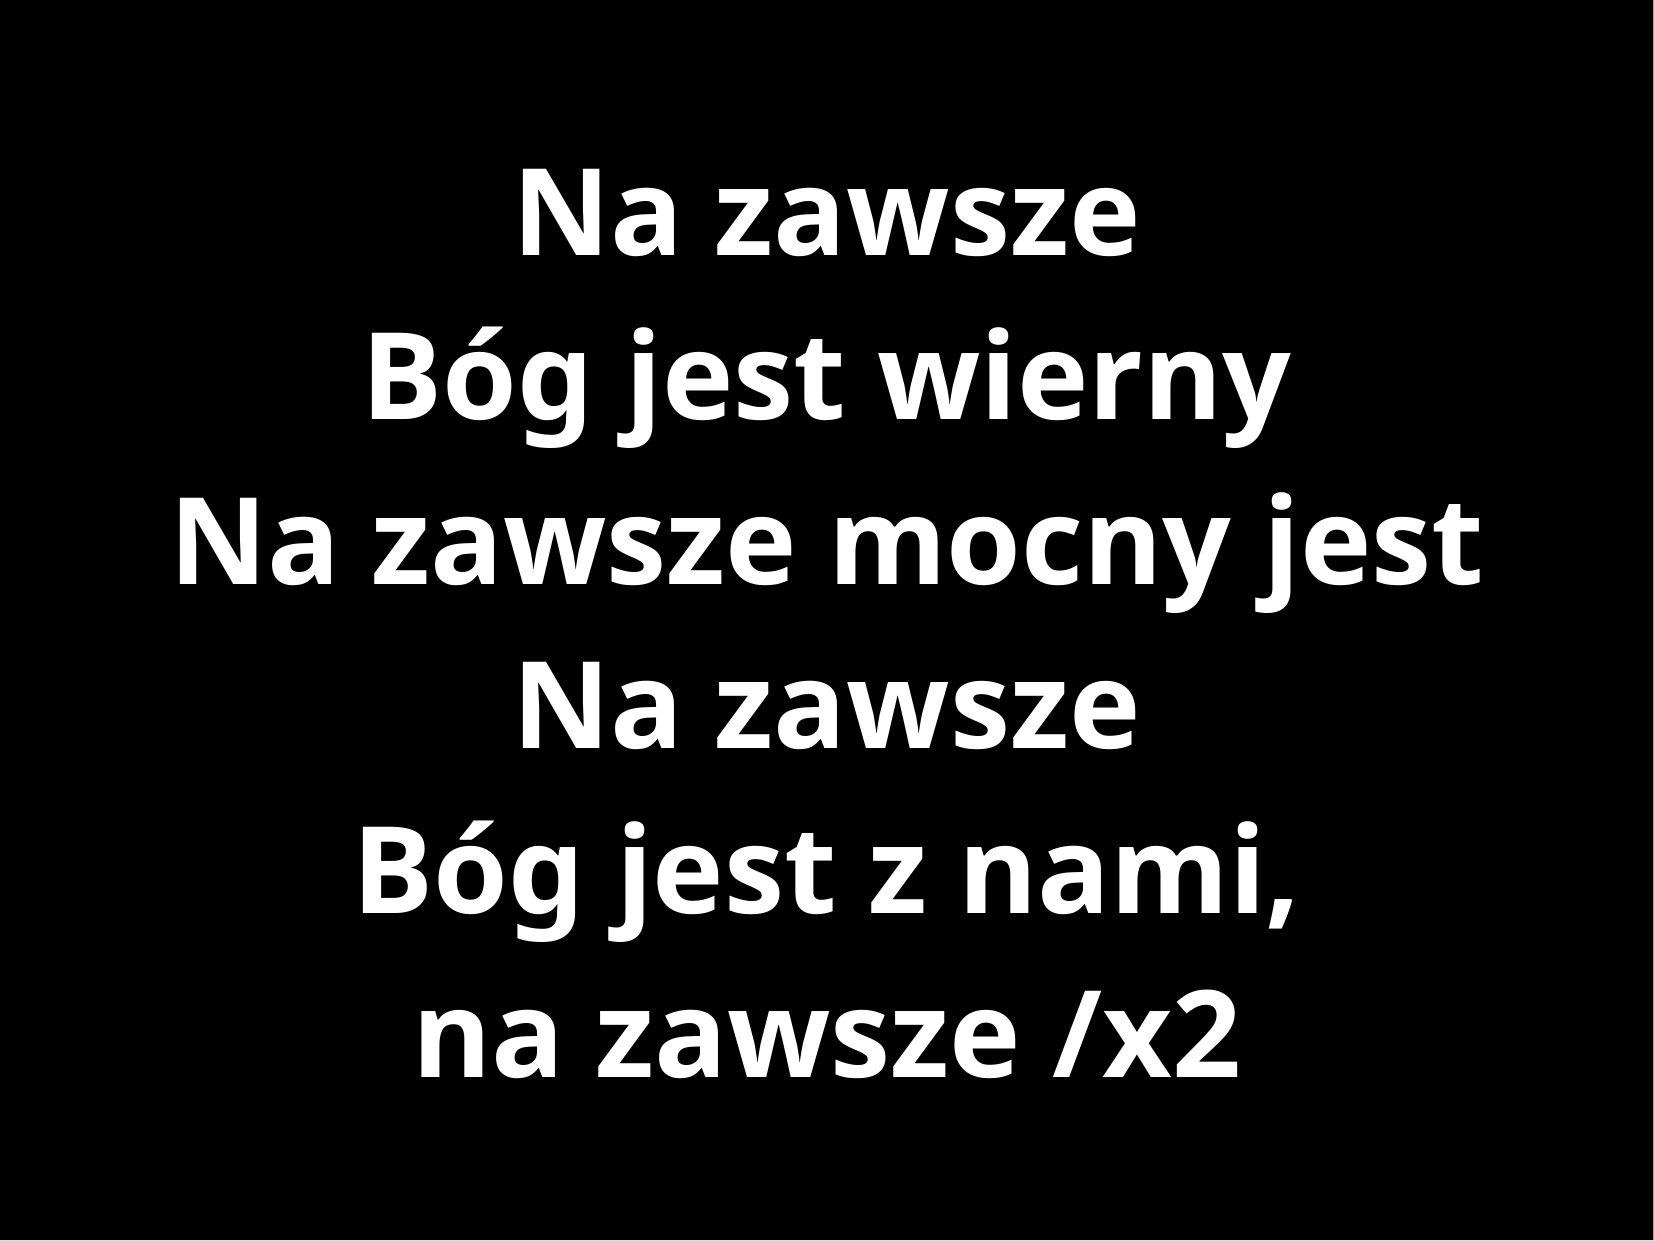

# Na zawsze Bóg jest wierny Na zawsze mocny jest Na zawsze Bóg jest z nami, na zawsze /x2